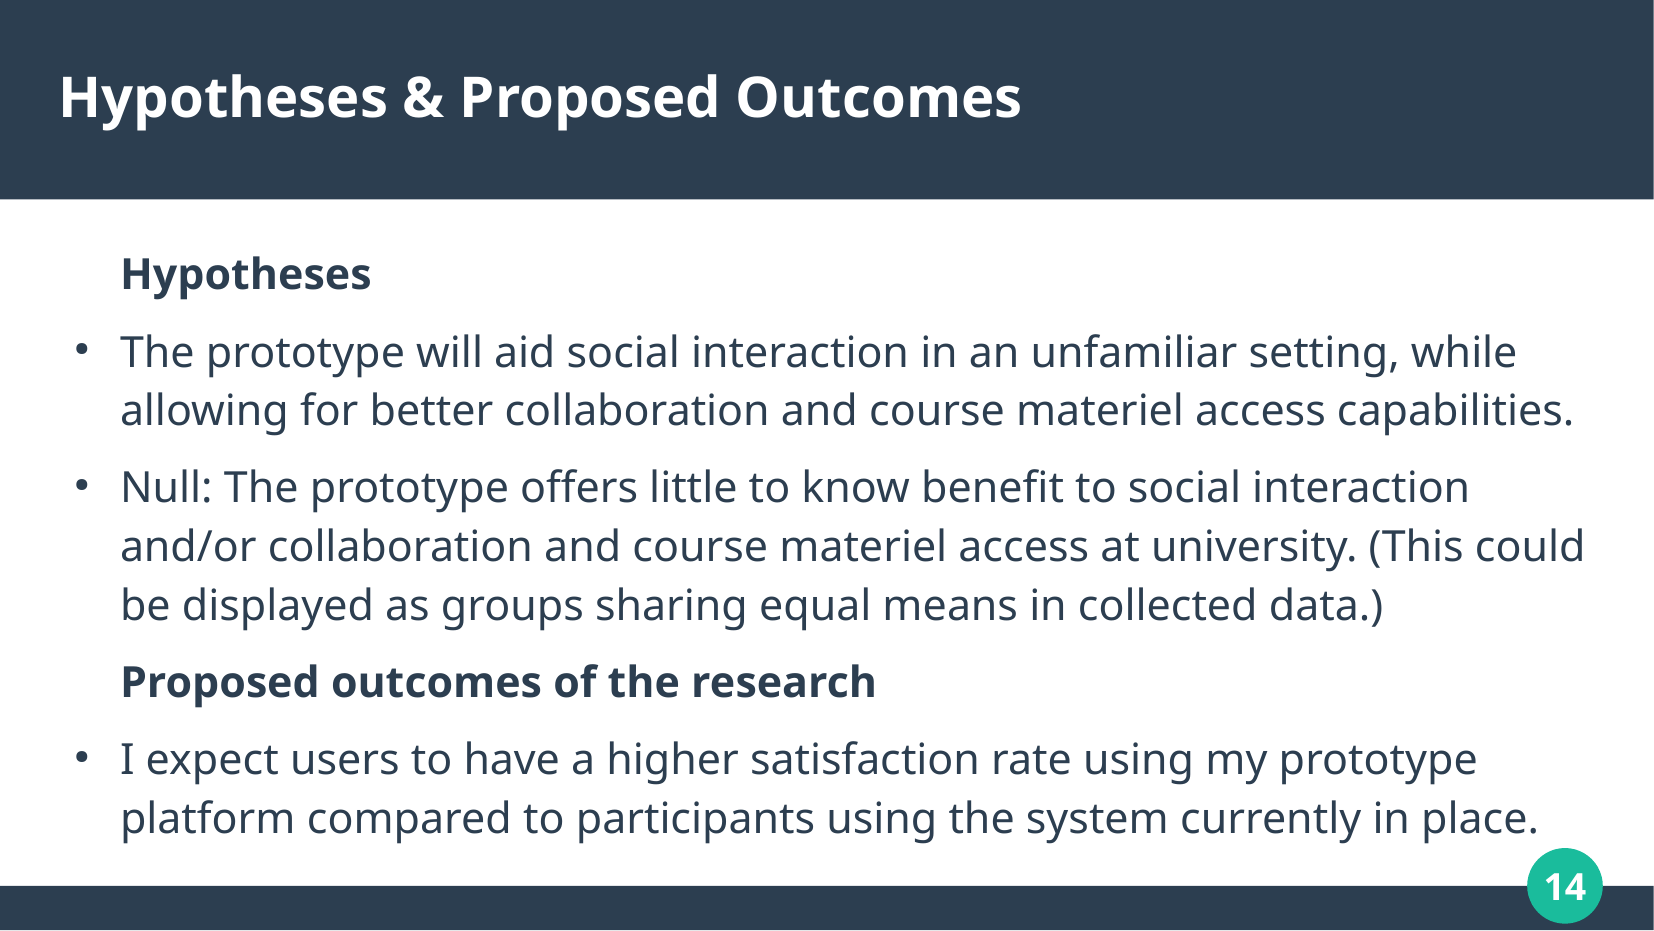

# Hypotheses & Proposed Outcomes
Hypotheses
The prototype will aid social interaction in an unfamiliar setting, while allowing for better collaboration and course materiel access capabilities.
Null: The prototype offers little to know benefit to social interaction and/or collaboration and course materiel access at university. (This could be displayed as groups sharing equal means in collected data.)
Proposed outcomes of the research
I expect users to have a higher satisfaction rate using my prototype platform compared to participants using the system currently in place.